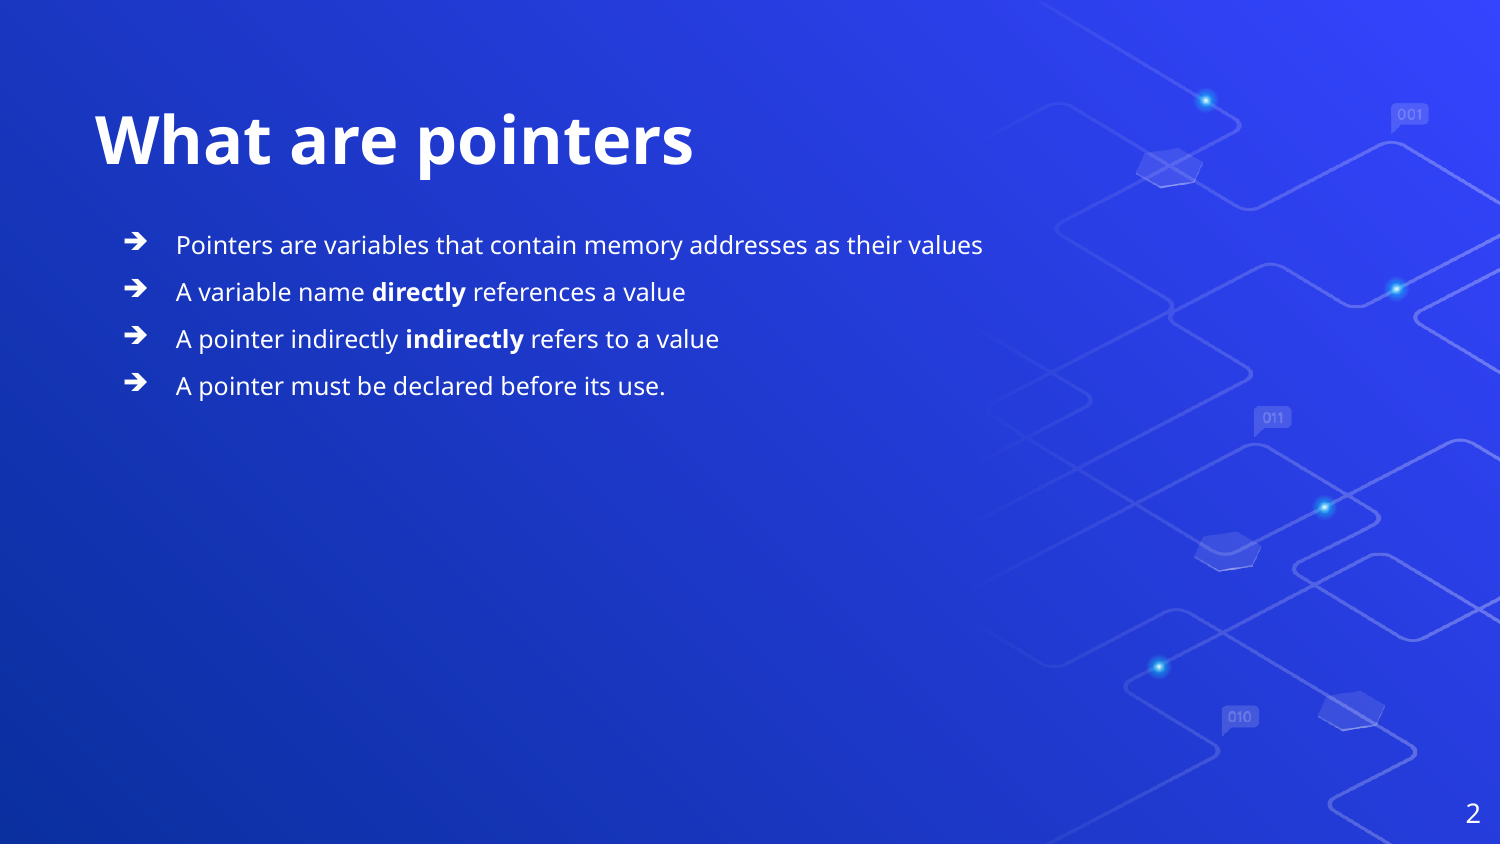

What are pointers
Pointers are variables that contain memory addresses as their values
A variable name directly references a value
A pointer indirectly indirectly refers to a value
A pointer must be declared before its use.